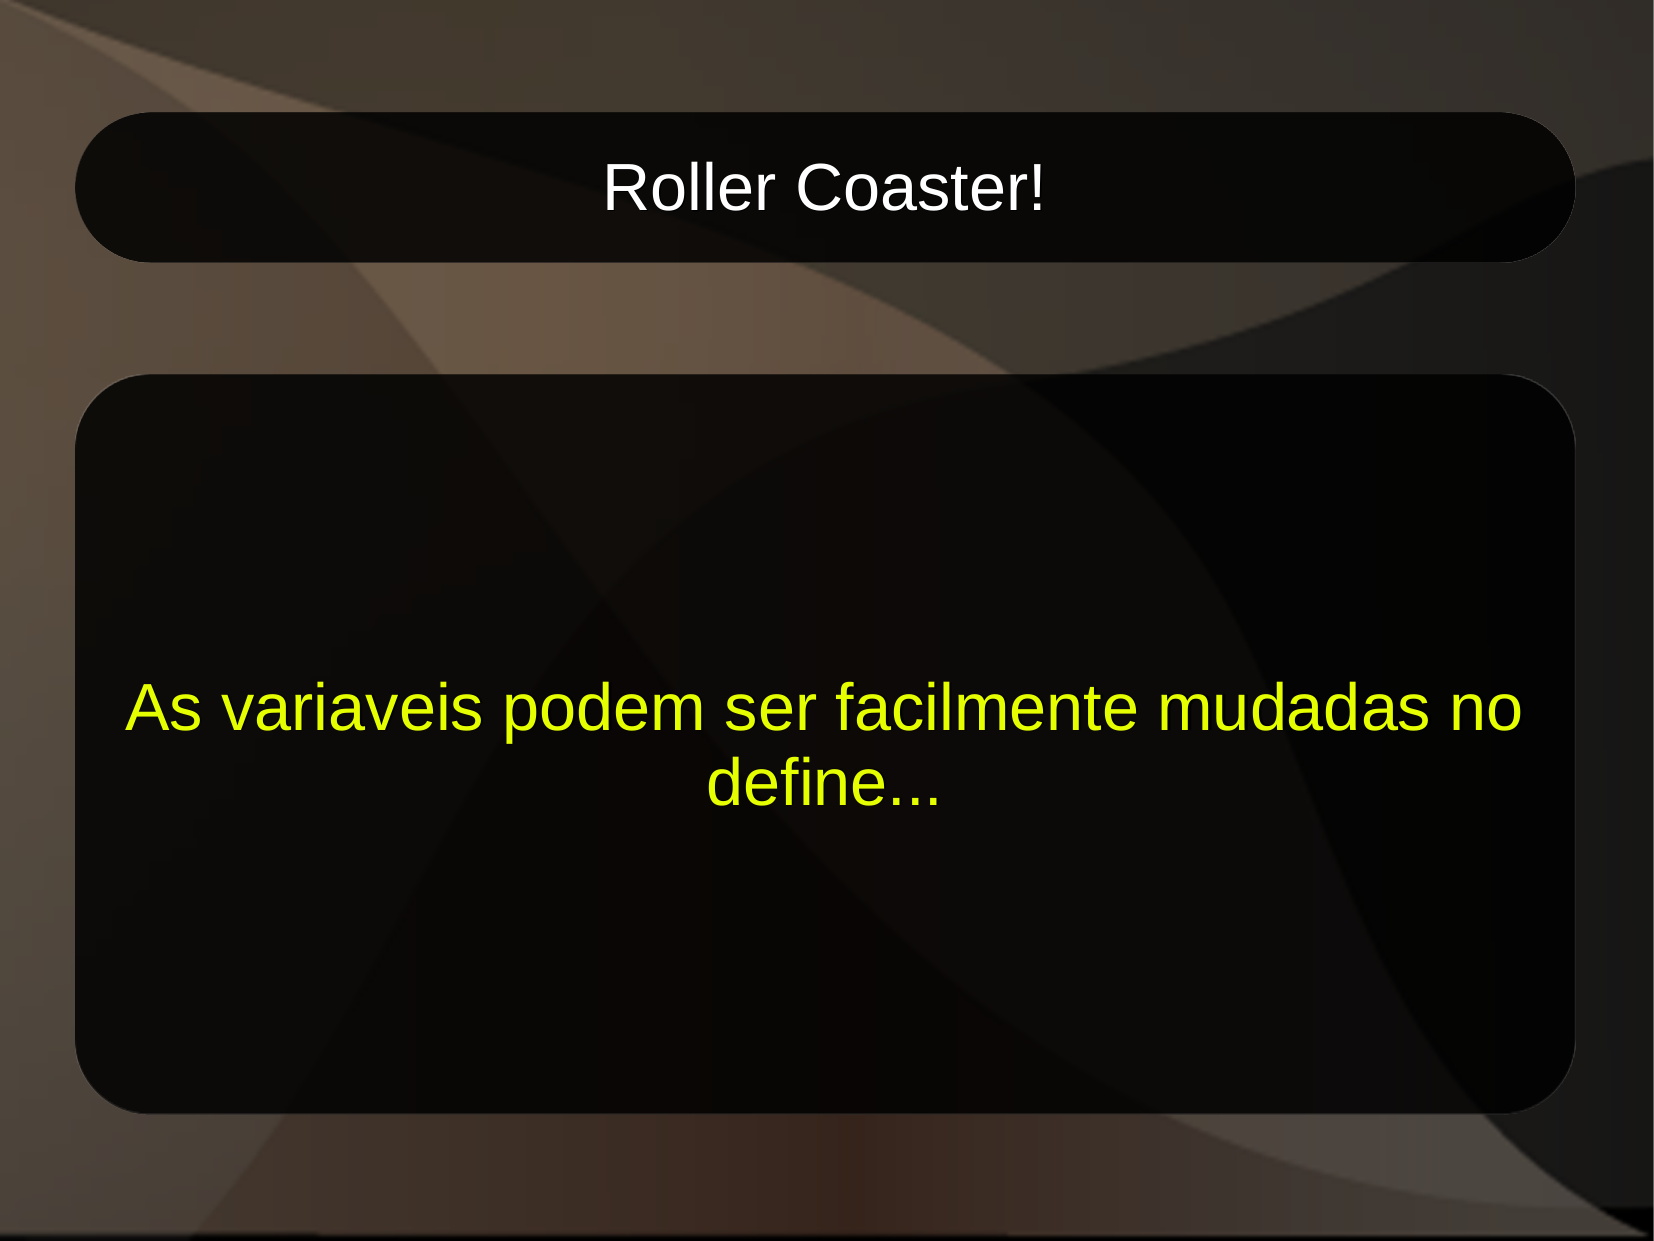

Roller Coaster!
As variaveis podem ser facilmente mudadas no define...